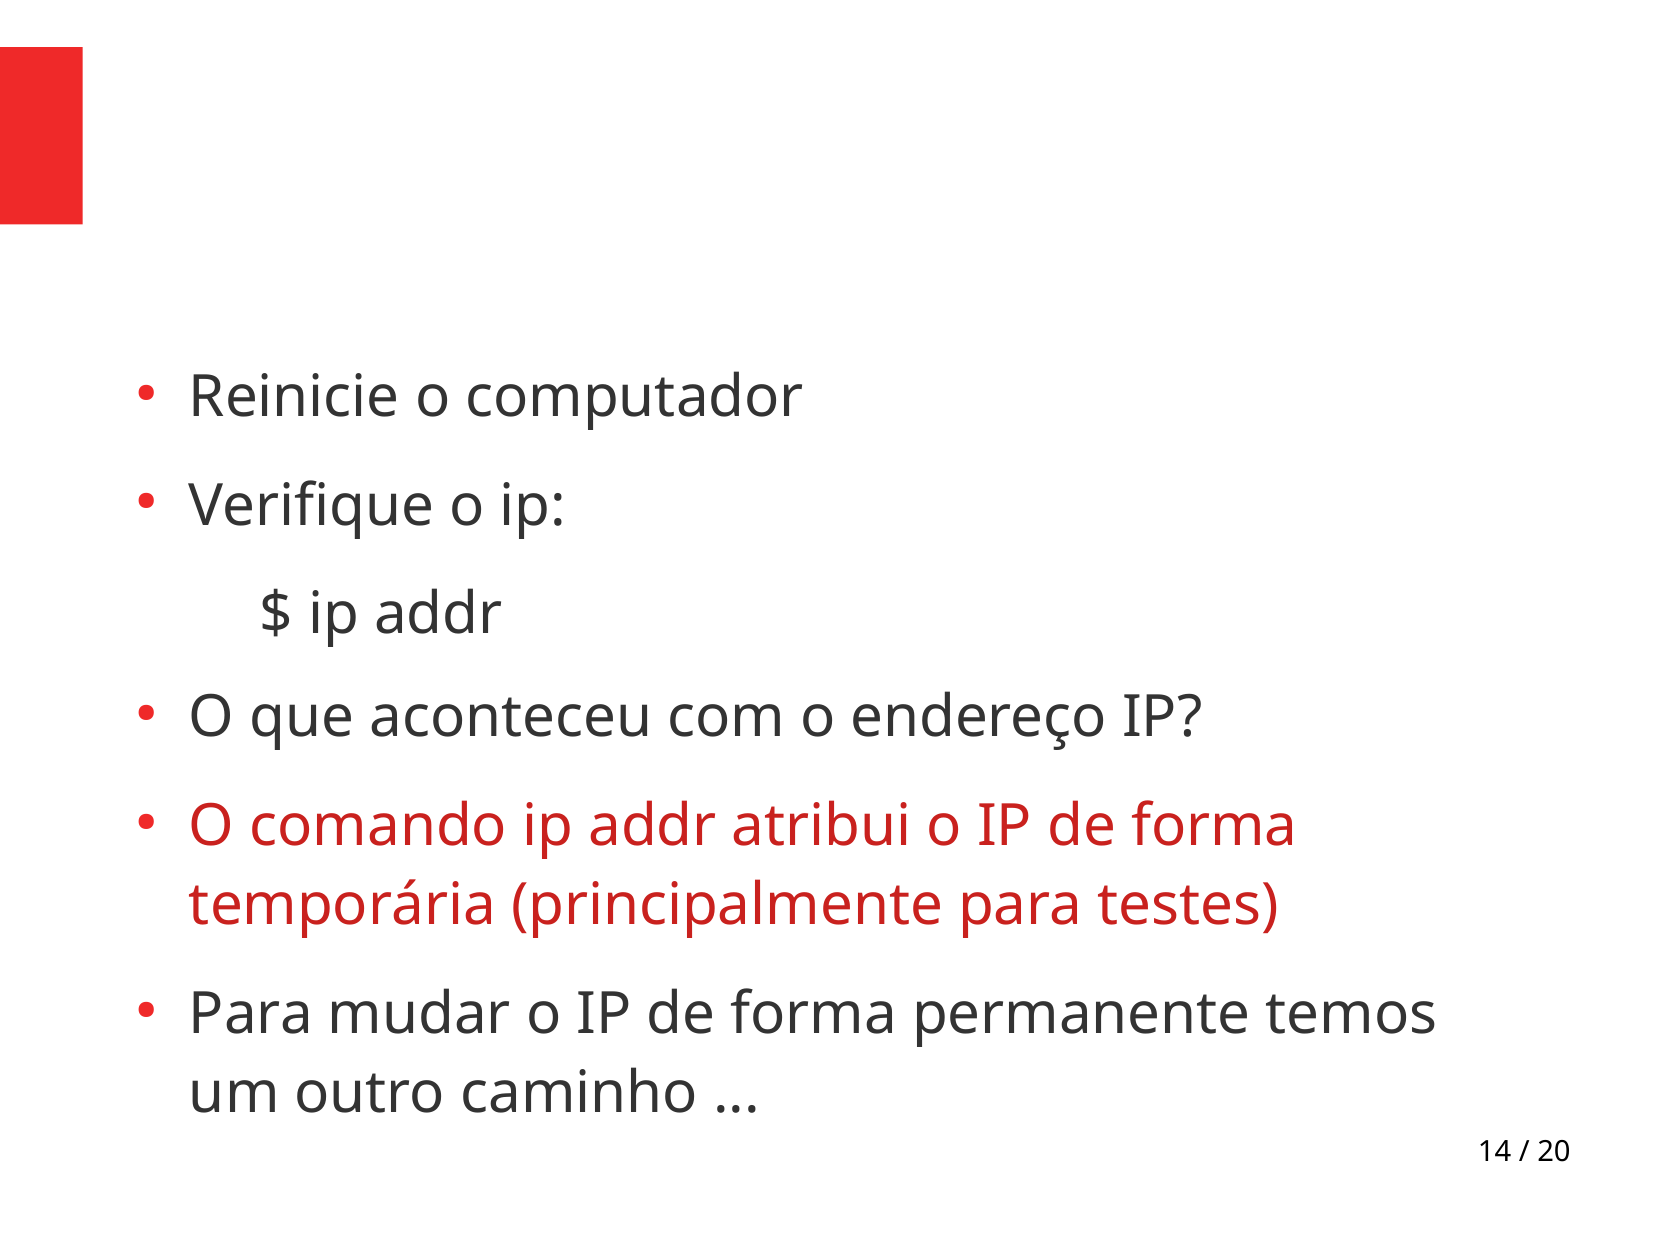

#
Reinicie o computador
Verifique o ip:
$ ip addr
O que aconteceu com o endereço IP?
O comando ip addr atribui o IP de forma temporária (principalmente para testes)
Para mudar o IP de forma permanente temos um outro caminho ...
14